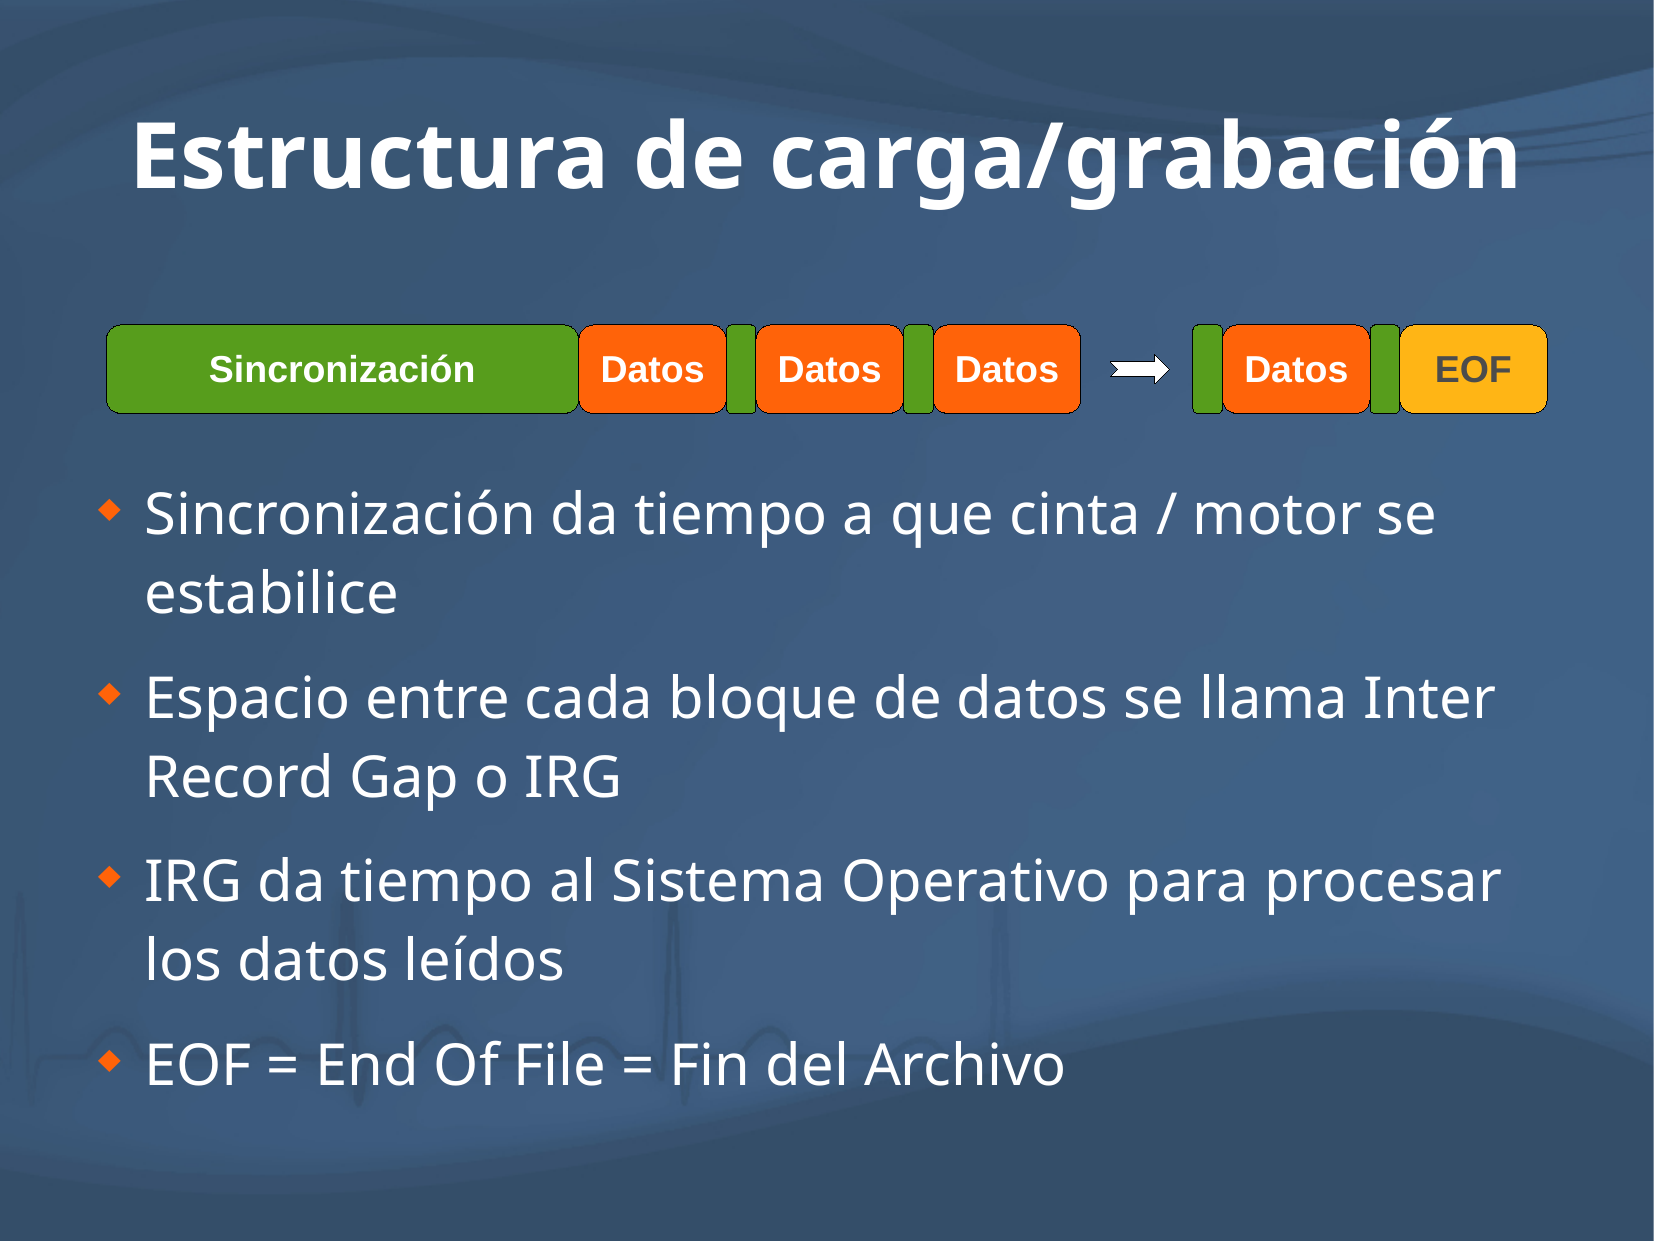

# Estructura de carga/grabación
Sincronización
Datos
Datos
Datos
Datos
EOF
Sincronización da tiempo a que cinta / motor se estabilice
Espacio entre cada bloque de datos se llama Inter Record Gap o IRG
IRG da tiempo al Sistema Operativo para procesar los datos leídos
EOF = End Of File = Fin del Archivo